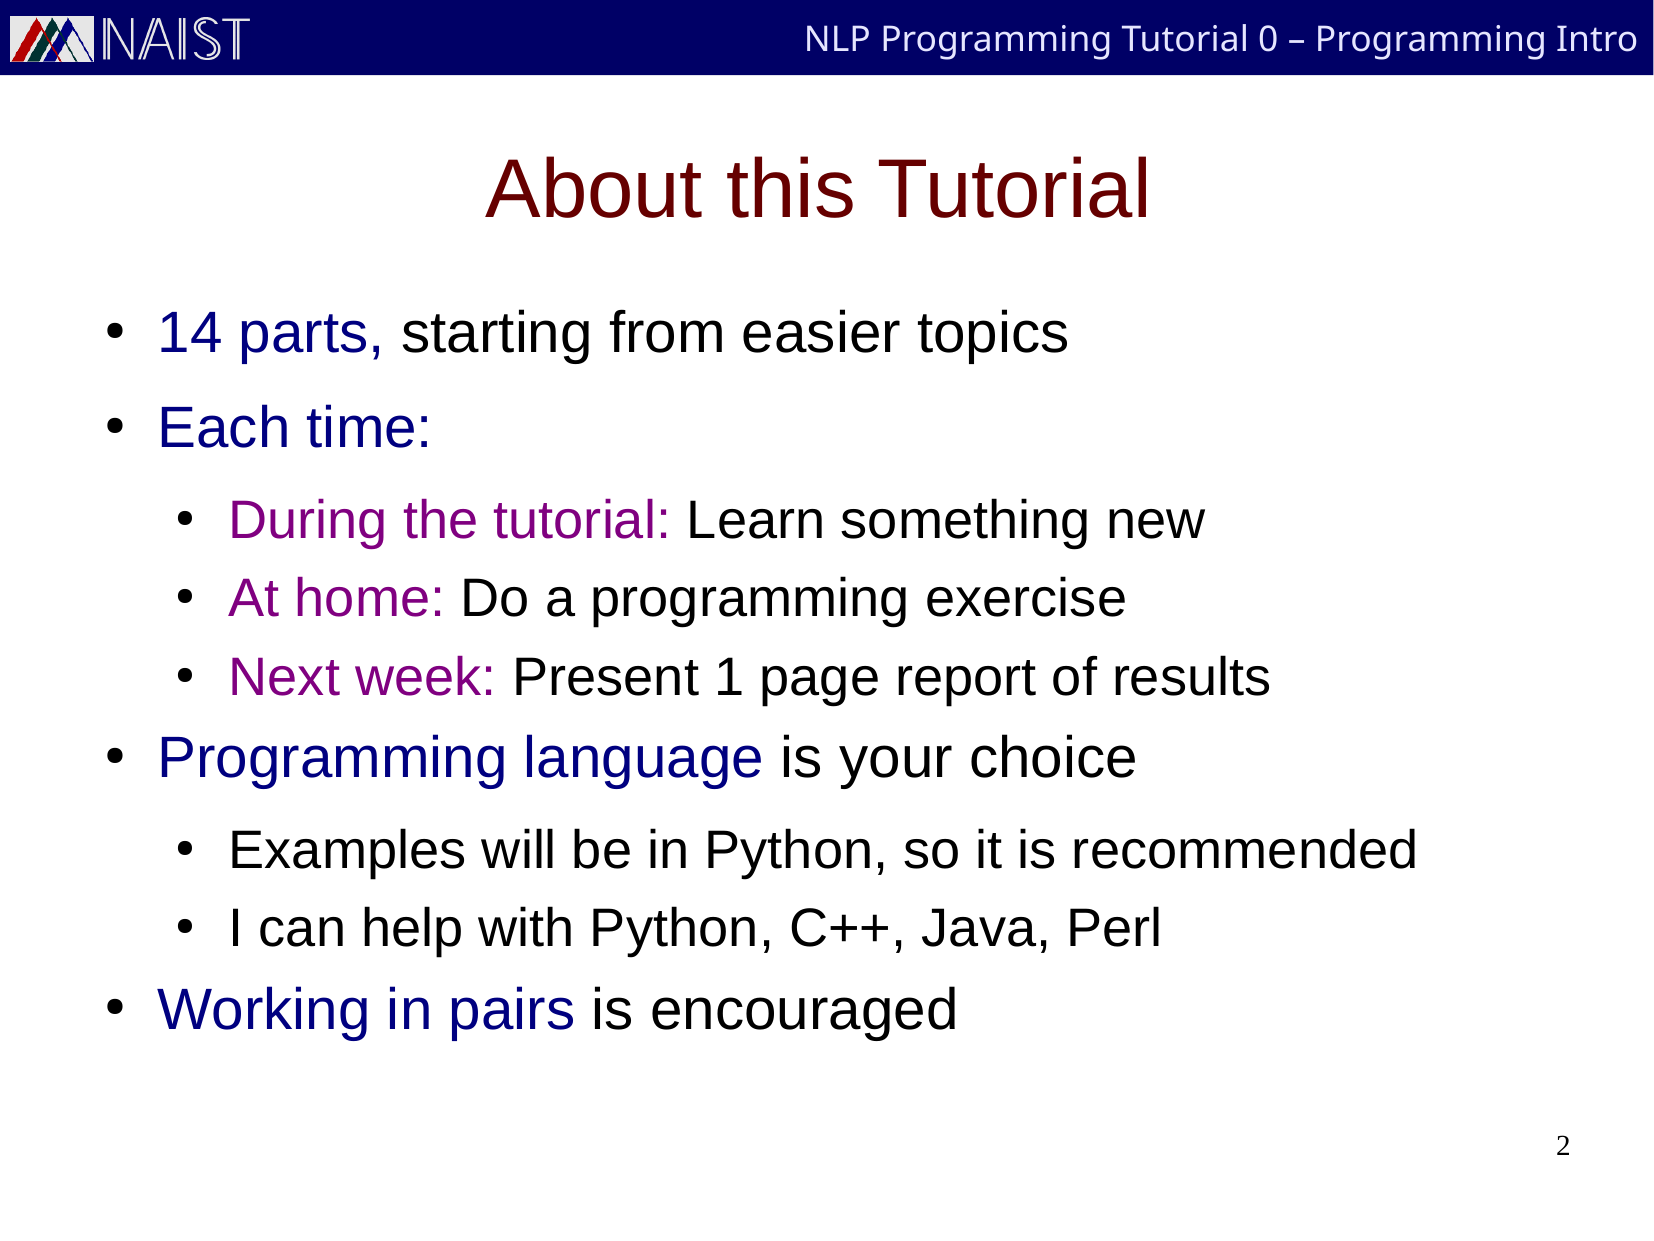

# About this Tutorial
14 parts, starting from easier topics
Each time:
During the tutorial: Learn something new
At home: Do a programming exercise
Next week: Present 1 page report of results
Programming language is your choice
Examples will be in Python, so it is recommended
I can help with Python, C++, Java, Perl
Working in pairs is encouraged
2